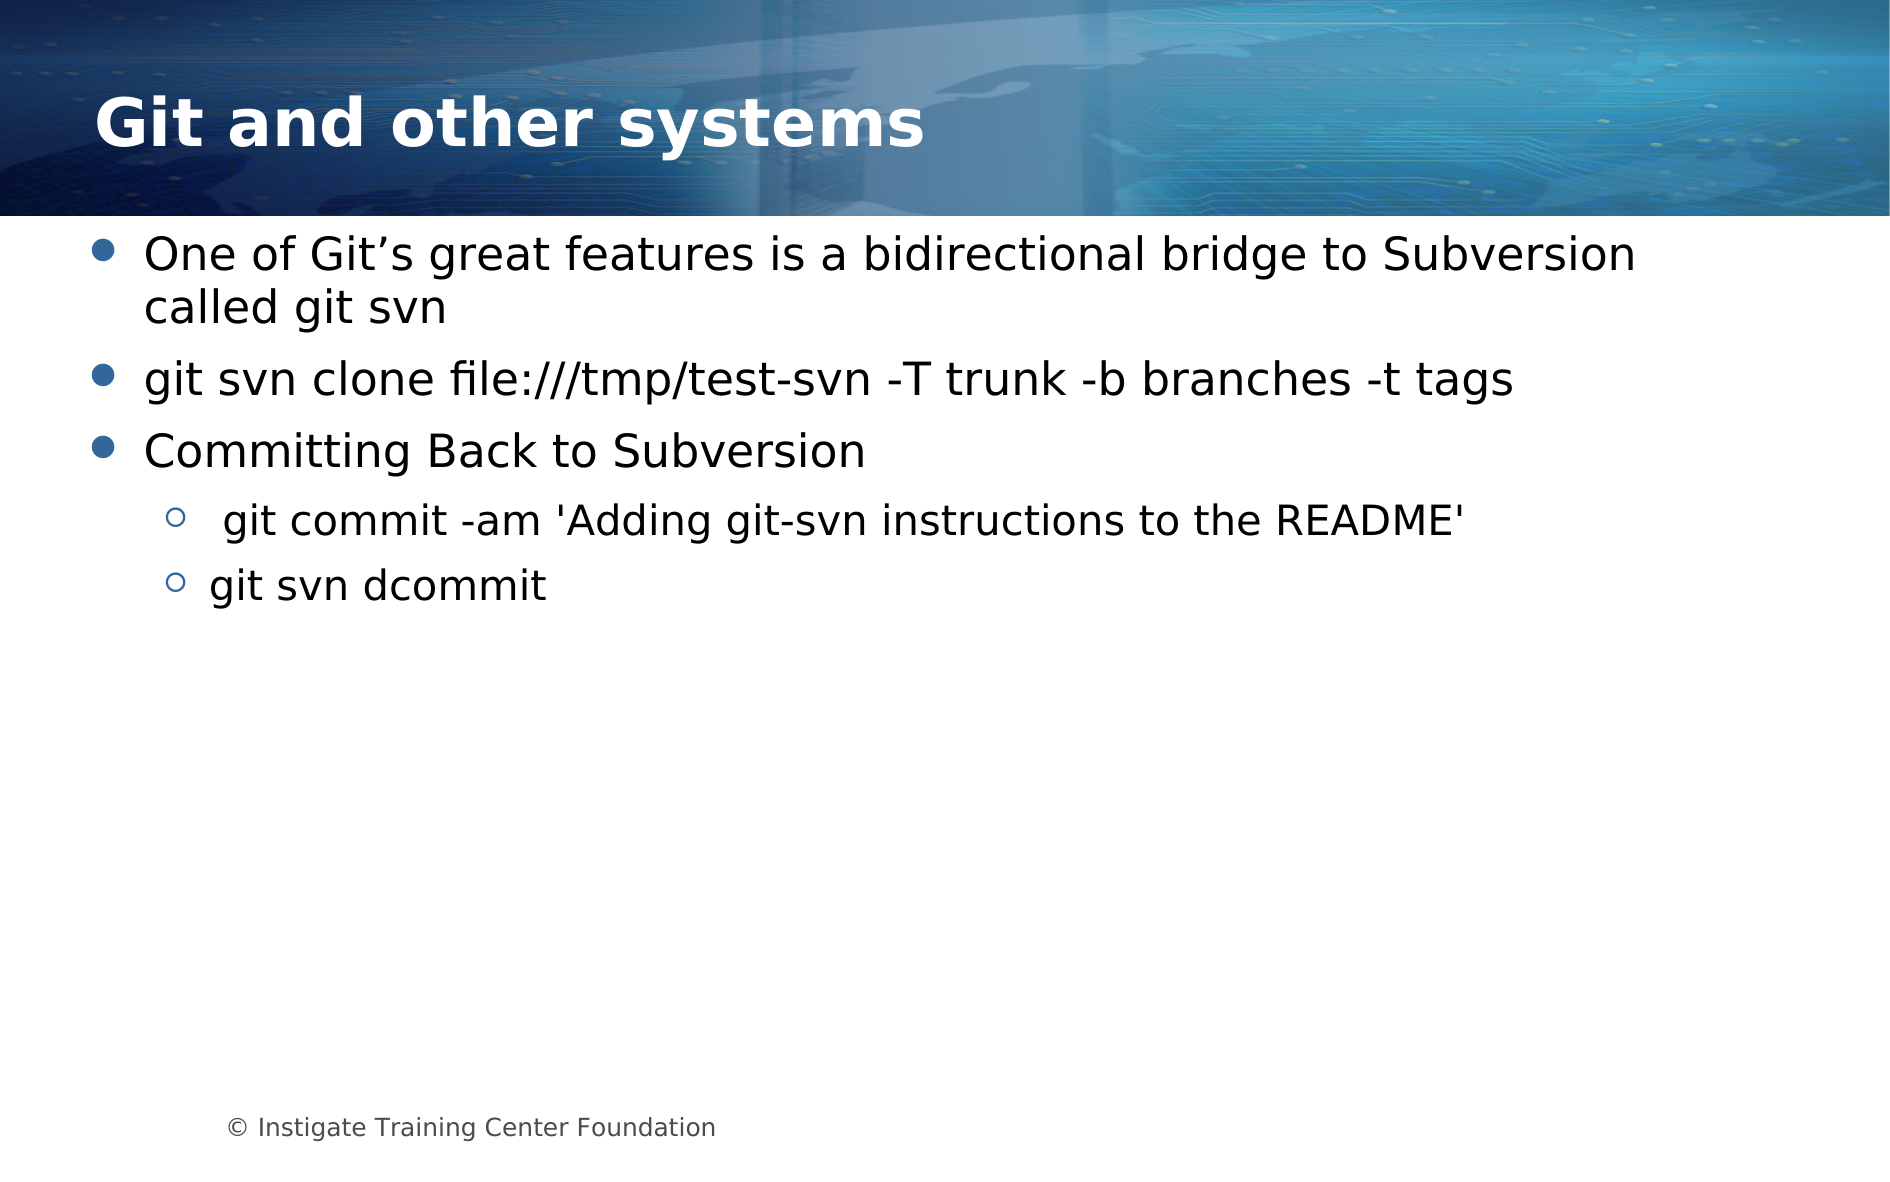

# Git and other systems
One of Git’s great features is a bidirectional bridge to Subversion called git svn
git svn clone file:///tmp/test-svn -T trunk -b branches -t tags
Committing Back to Subversion
 git commit -am 'Adding git-svn instructions to the README'
git svn dcommit